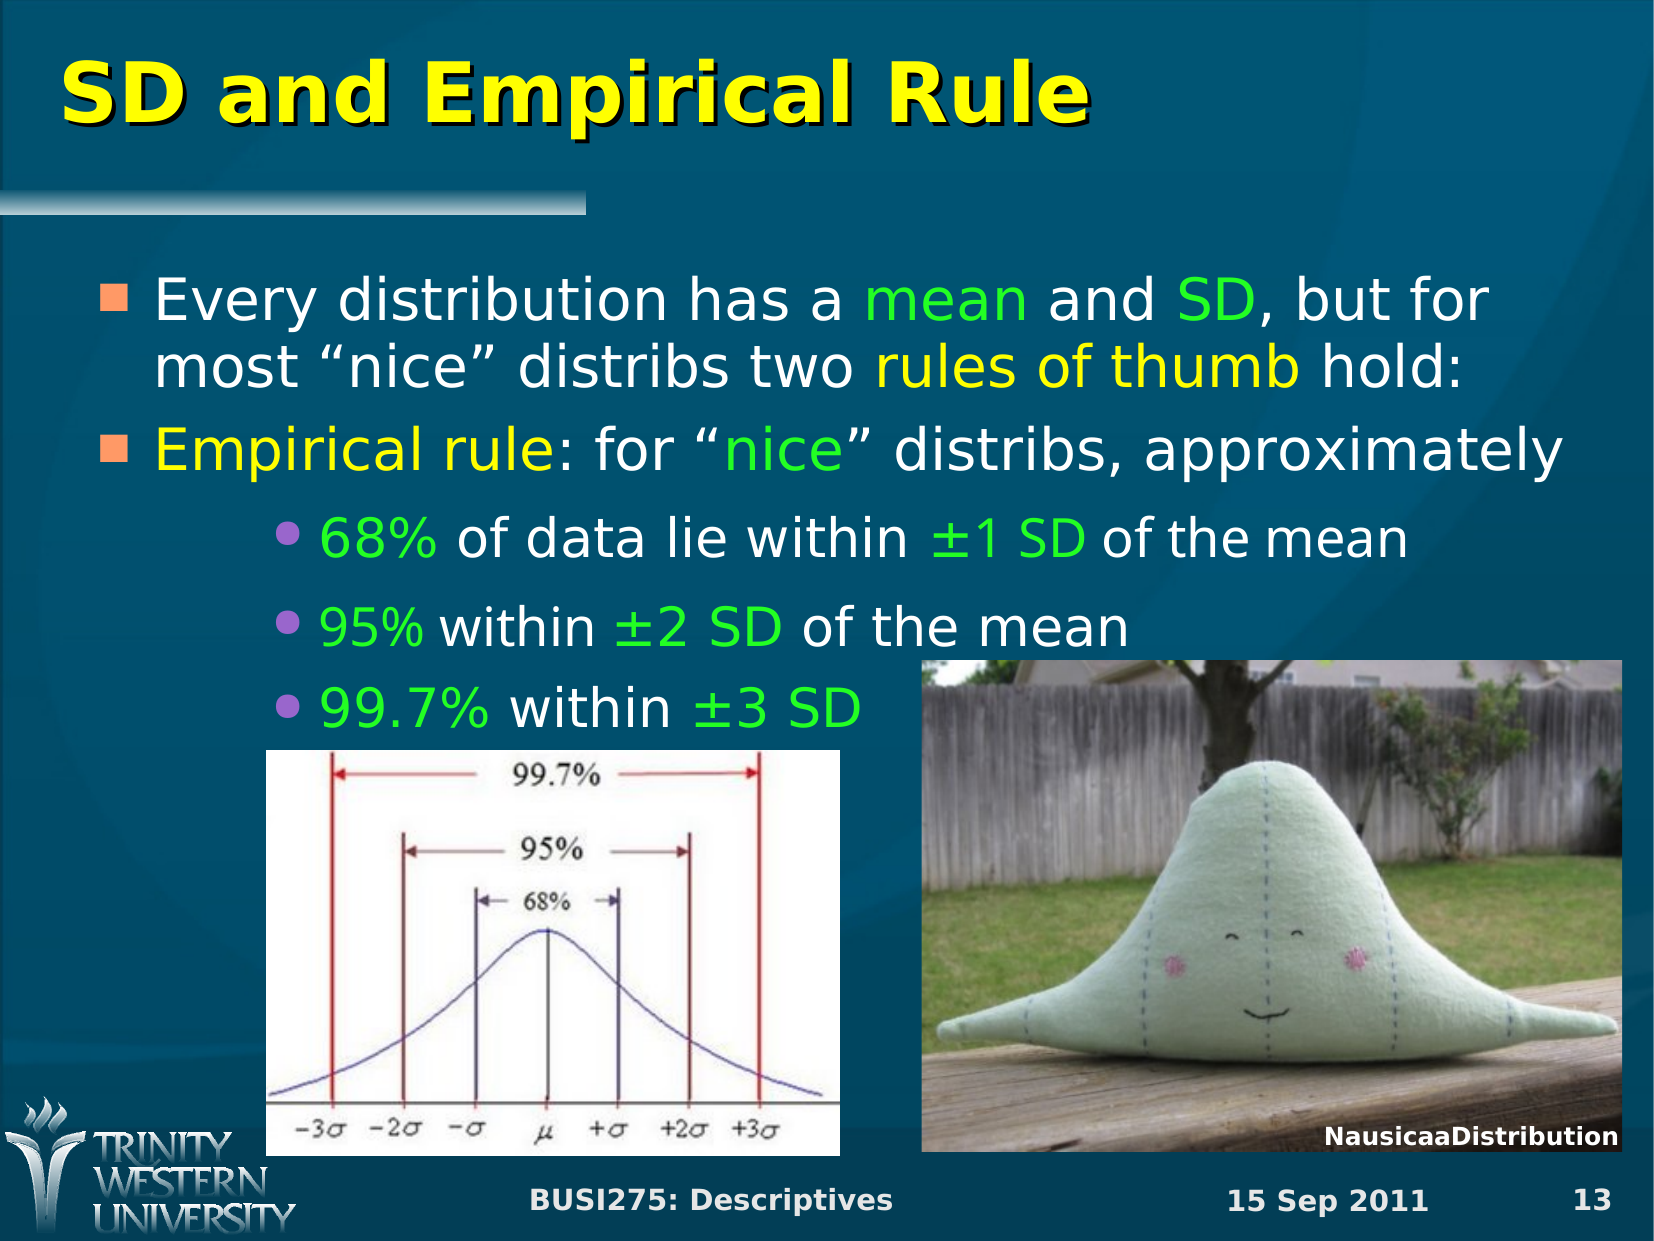

# SD and Empirical Rule
Every distribution has a mean and SD, but for most “nice” distribs two rules of thumb hold:
Empirical rule: for “nice” distribs, approximately
68% of data lie within ±1 SD of the mean
95% within ±2 SD of the mean
99.7% within ±3 SD
NausicaaDistribution
BUSI275: Descriptives
15 Sep 2011
13